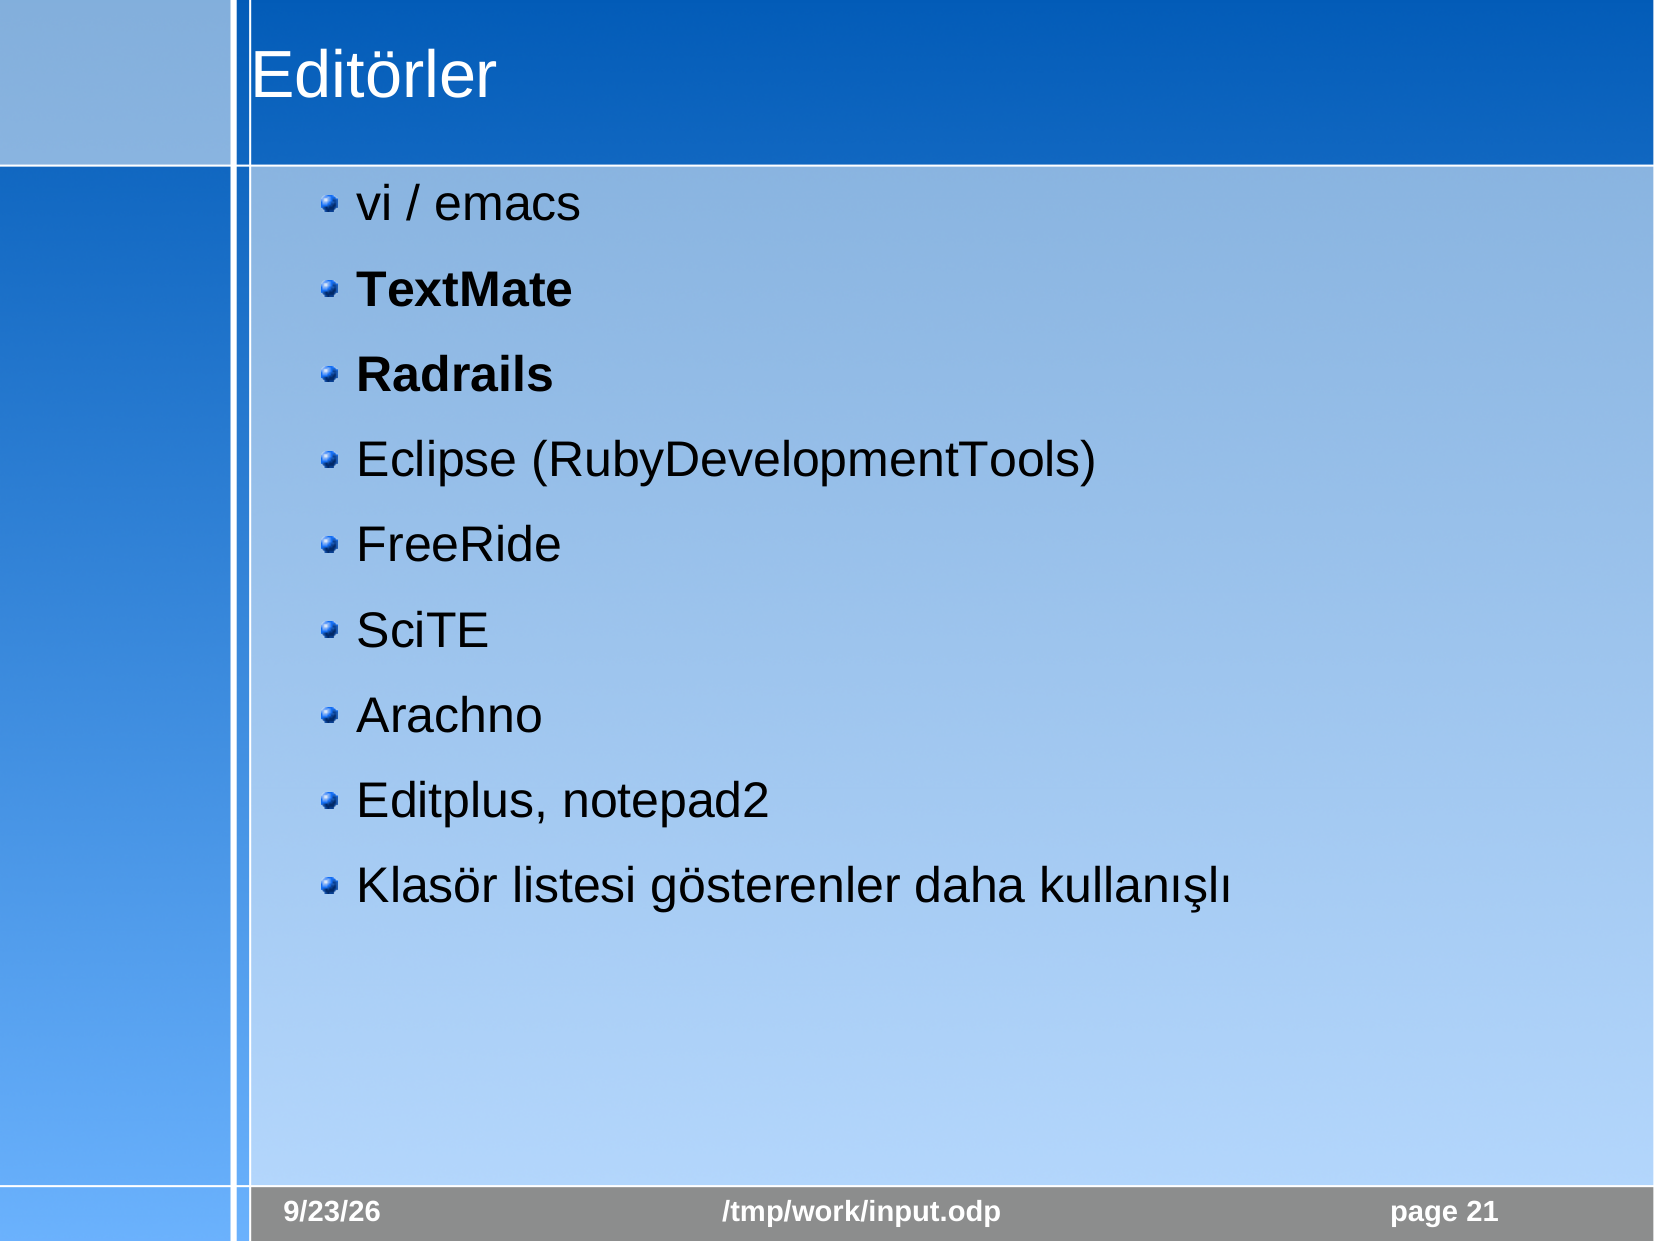

# Editörler
vi / emacs
TextMate
Radrails
Eclipse (RubyDevelopmentTools)
FreeRide
SciTE
Arachno
Editplus, notepad2
Klasör listesi gösterenler daha kullanışlı